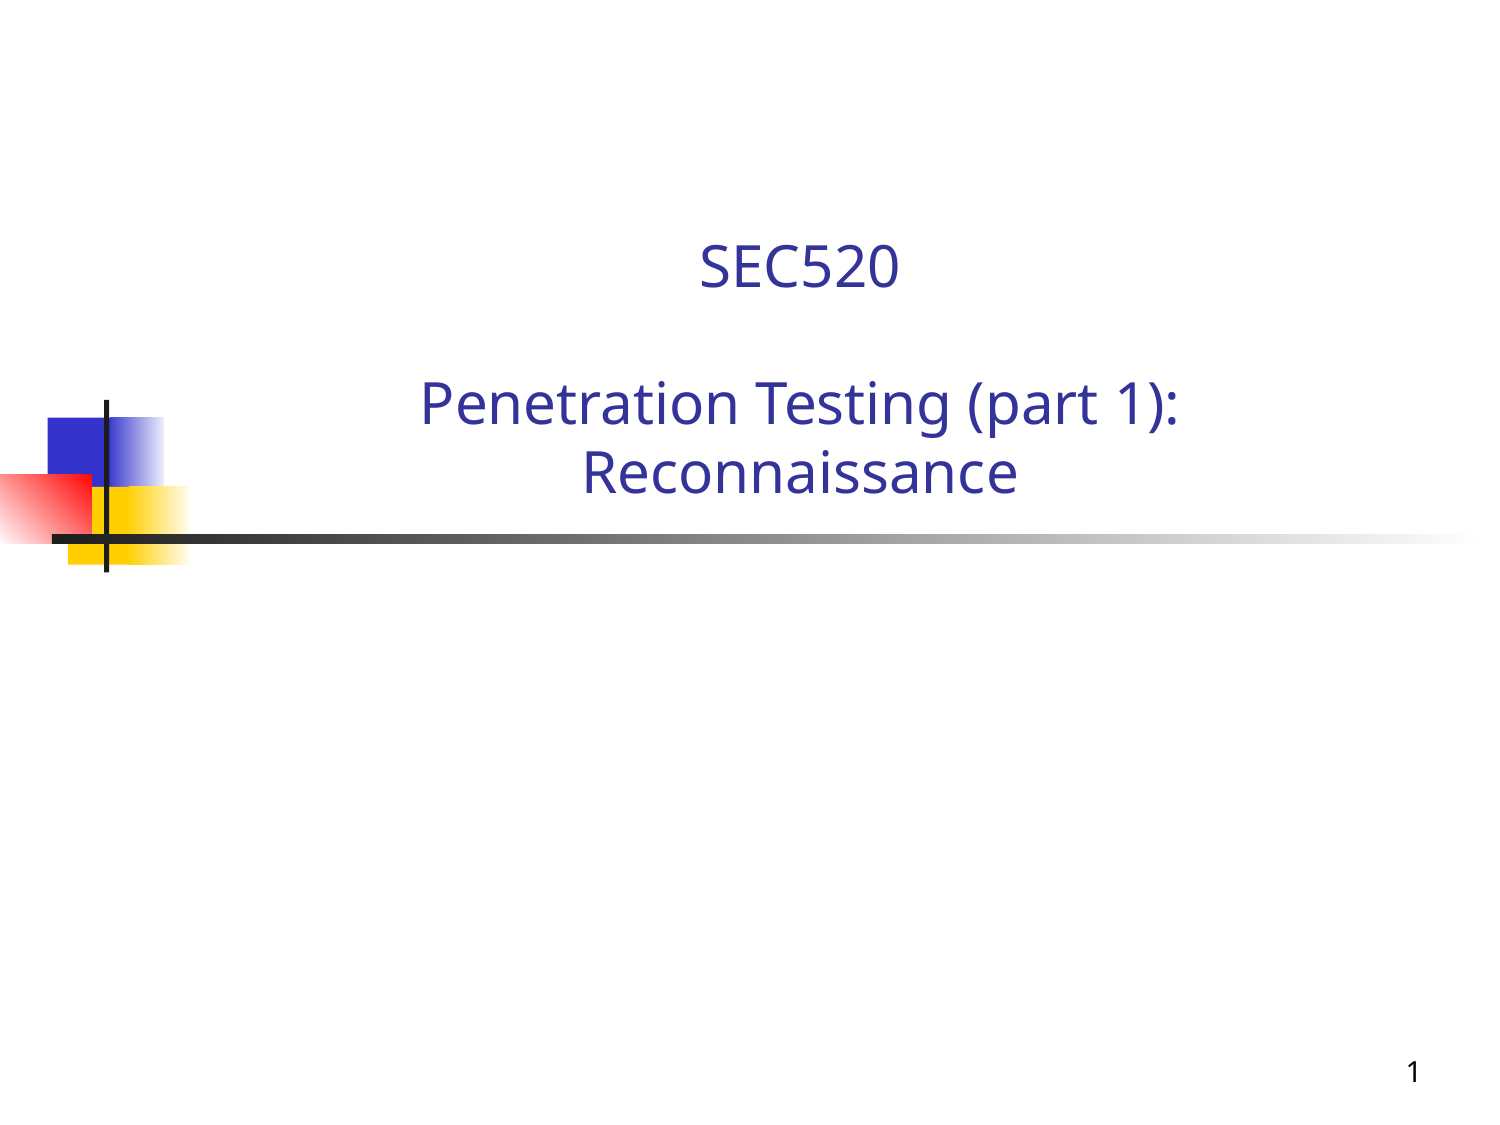

# SEC520 Penetration Testing (part 1): Reconnaissance
1